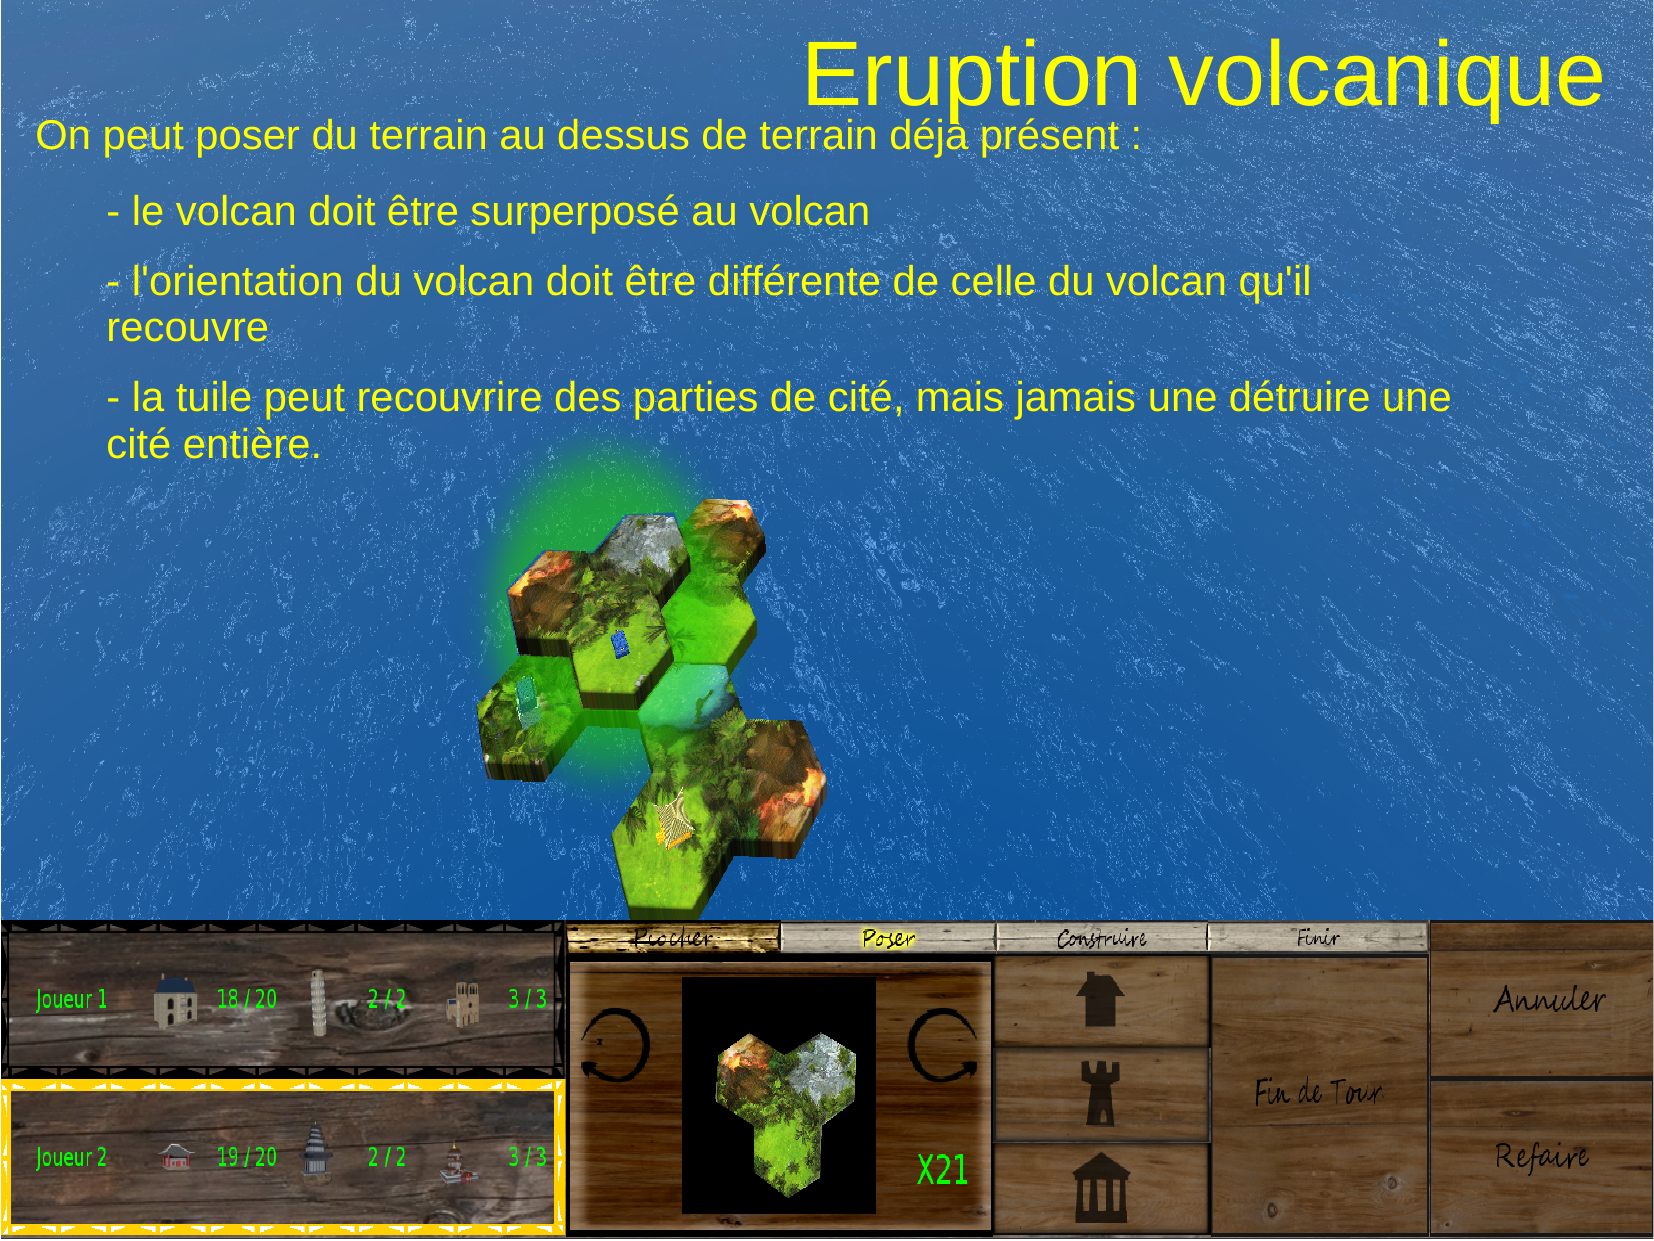

# Eruption volcanique
On peut poser du terrain au dessus de terrain déjà présent :
- le volcan doit être surperposé au volcan
- l'orientation du volcan doit être différente de celle du volcan qu'il recouvre
- la tuile peut recouvrire des parties de cité, mais jamais une détruire une cité entière.